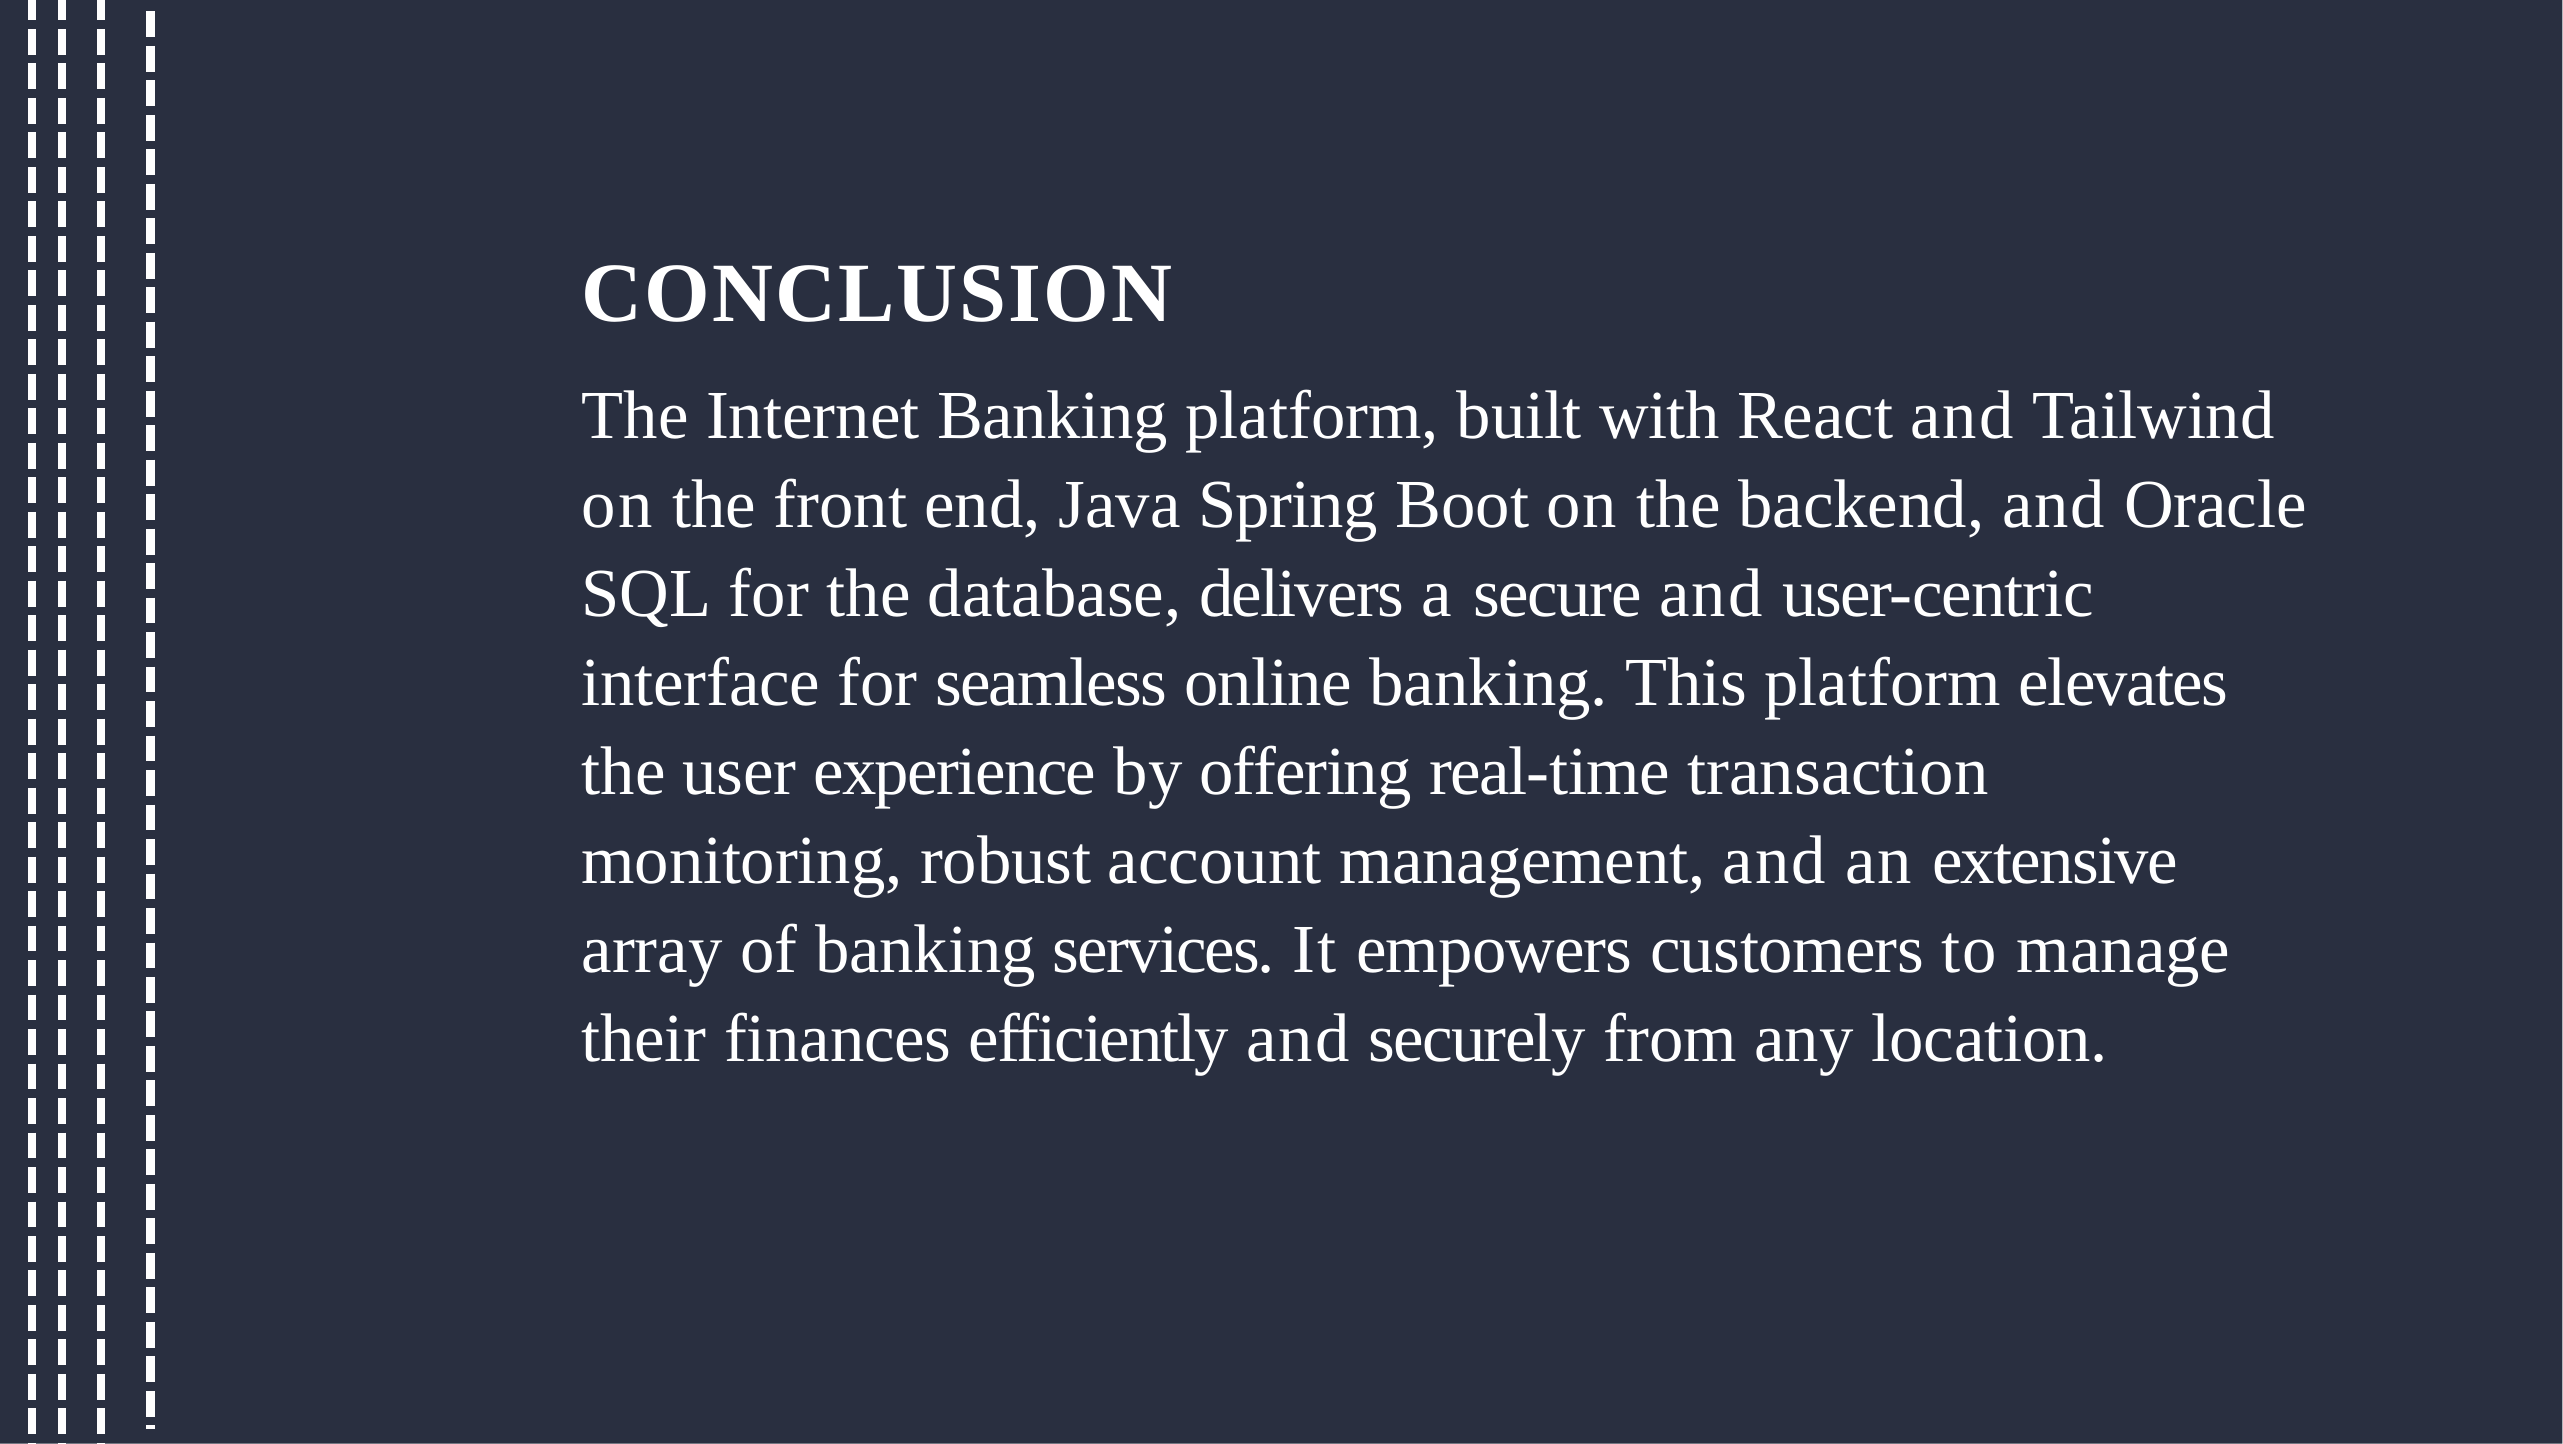

# CONCLUSION
The Internet Banking platform, built with React and Tailwind on the front end, Java Spring Boot on the backend, and Oracle SQL for the database, delivers a secure and user-centric interface for seamless online banking. This platform elevates the user experience by offering real-time transaction monitoring, robust account management, and an extensive array of banking services. It empowers customers to manage their finances efficiently and securely from any location.